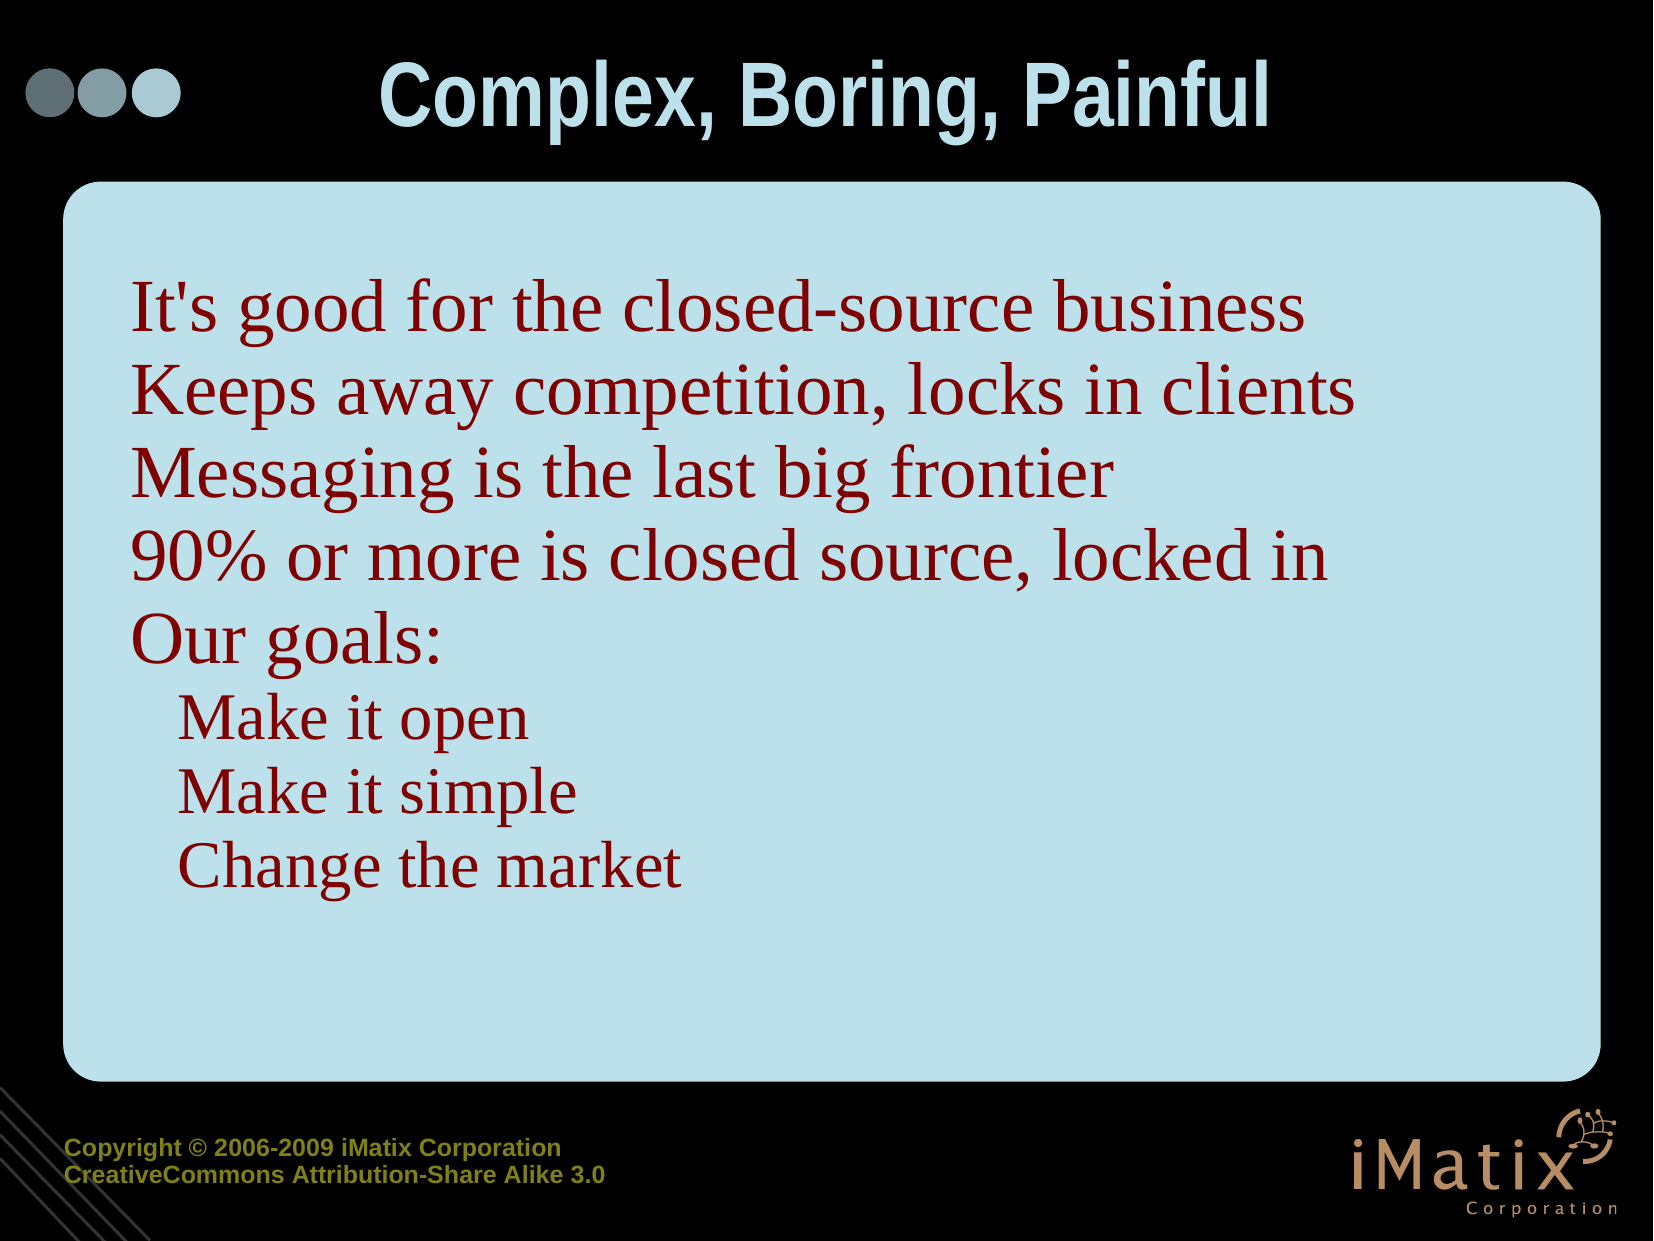

# Complex, Boring, Painful
It's good for the closed-source business
Keeps away competition, locks in clients
Messaging is the last big frontier
90% or more is closed source, locked in
Our goals:
Make it open
Make it simple
Change the market